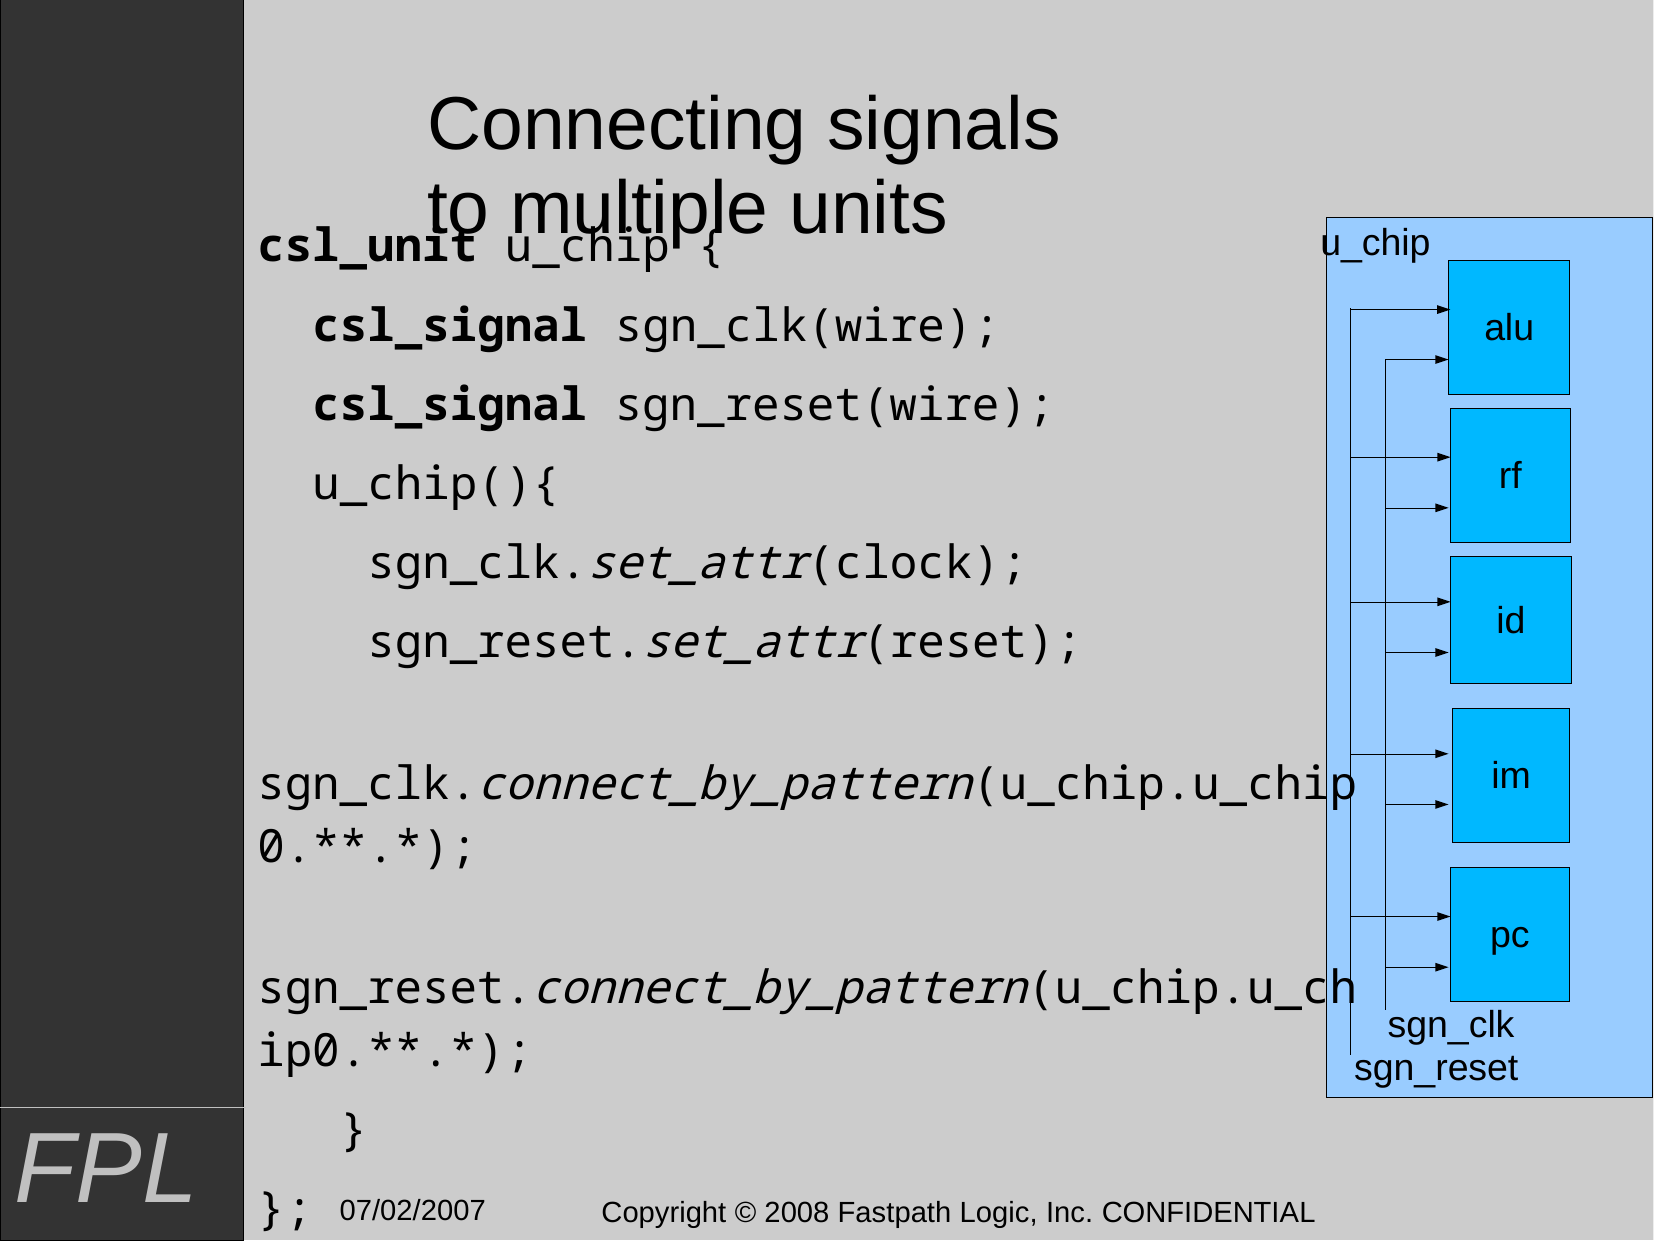

# Connecting signals to multiple units
csl_unit u_chip {
 csl_signal sgn_clk(wire);
 csl_signal sgn_reset(wire);
 u_chip(){
 sgn_clk.set_attr(clock);
 sgn_reset.set_attr(reset);
 sgn_clk.connect_by_pattern(u_chip.u_chip0.**.*);
 sgn_reset.connect_by_pattern(u_chip.u_chip0.**.*);
 }
};
u_chip
alu
rf
id
im
pc
sgn_clk
sgn_reset
07/02/2007
© 2007 FASTPATH LOGIC INC.